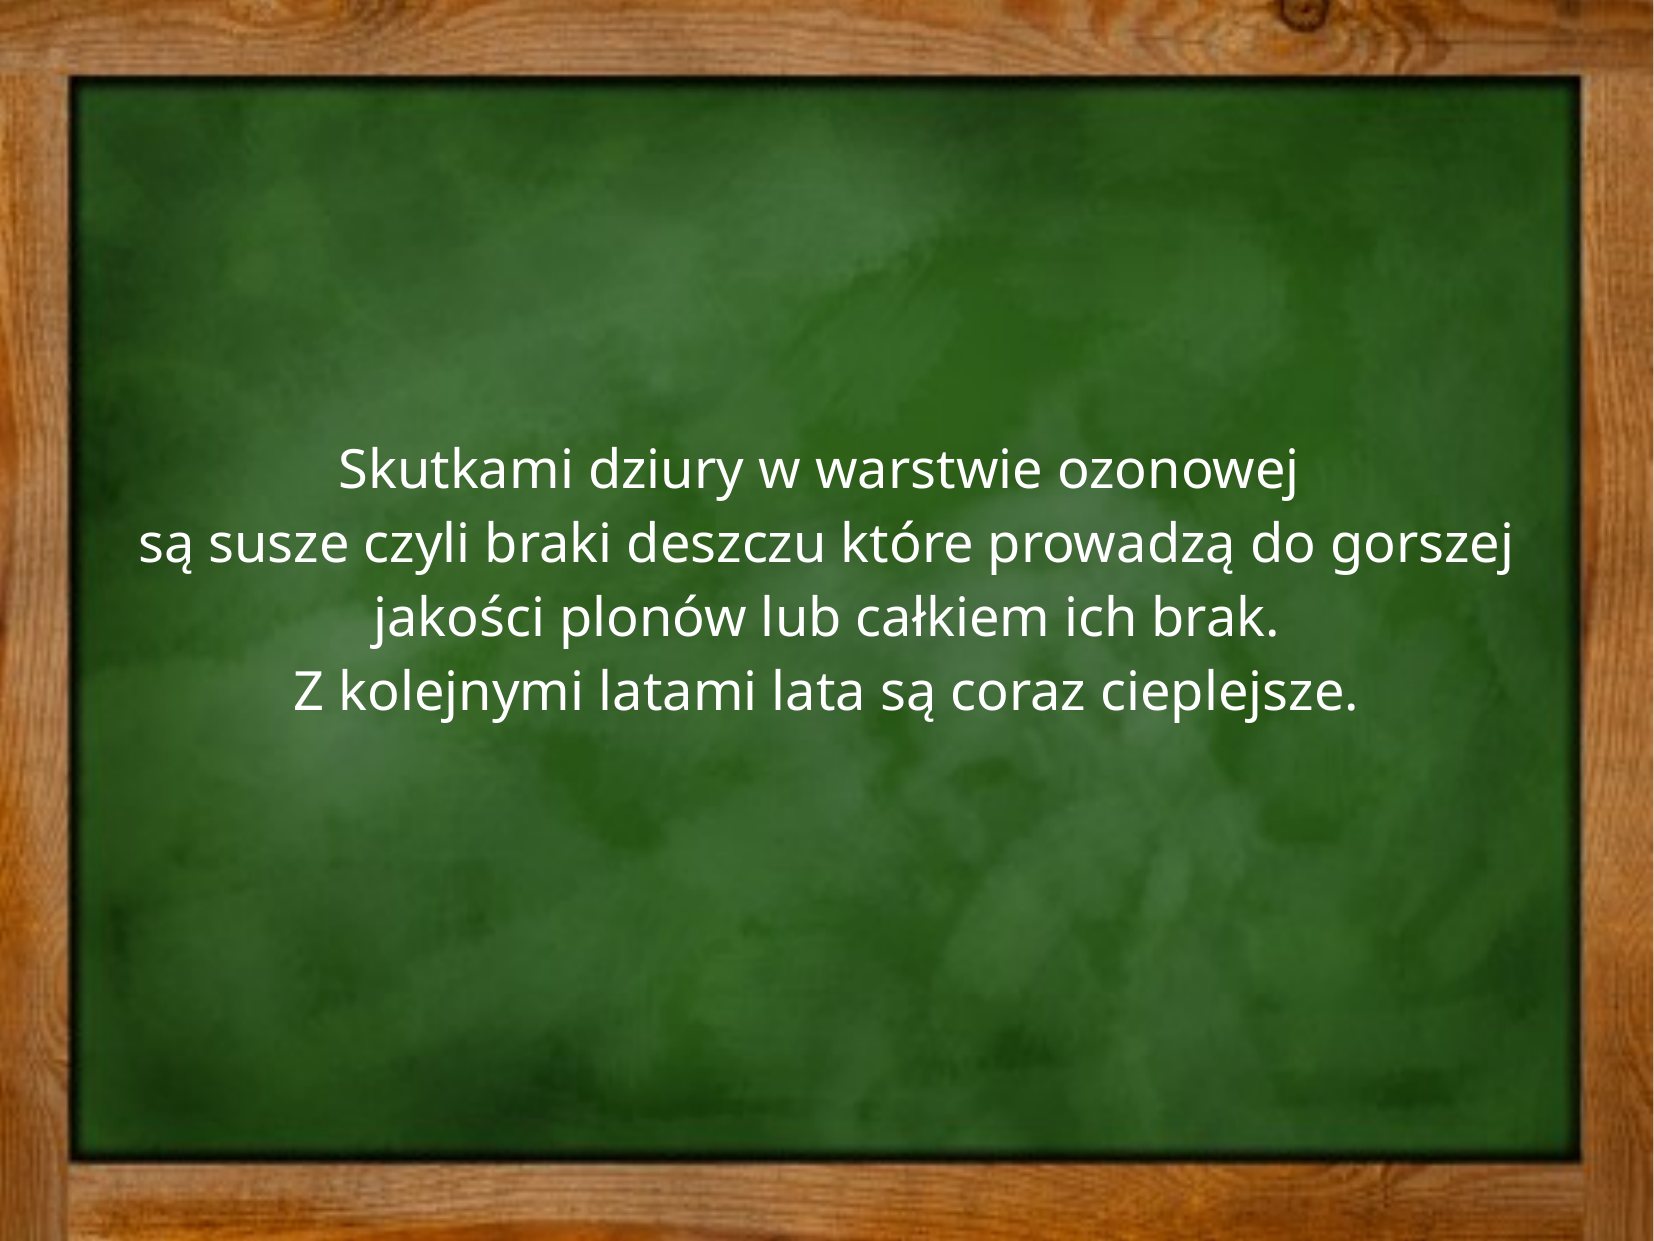

Skutkami dziury w warstwie ozonowej
są susze czyli braki deszczu które prowadzą do gorszej jakości plonów lub całkiem ich brak.
Z kolejnymi latami lata są coraz cieplejsze.